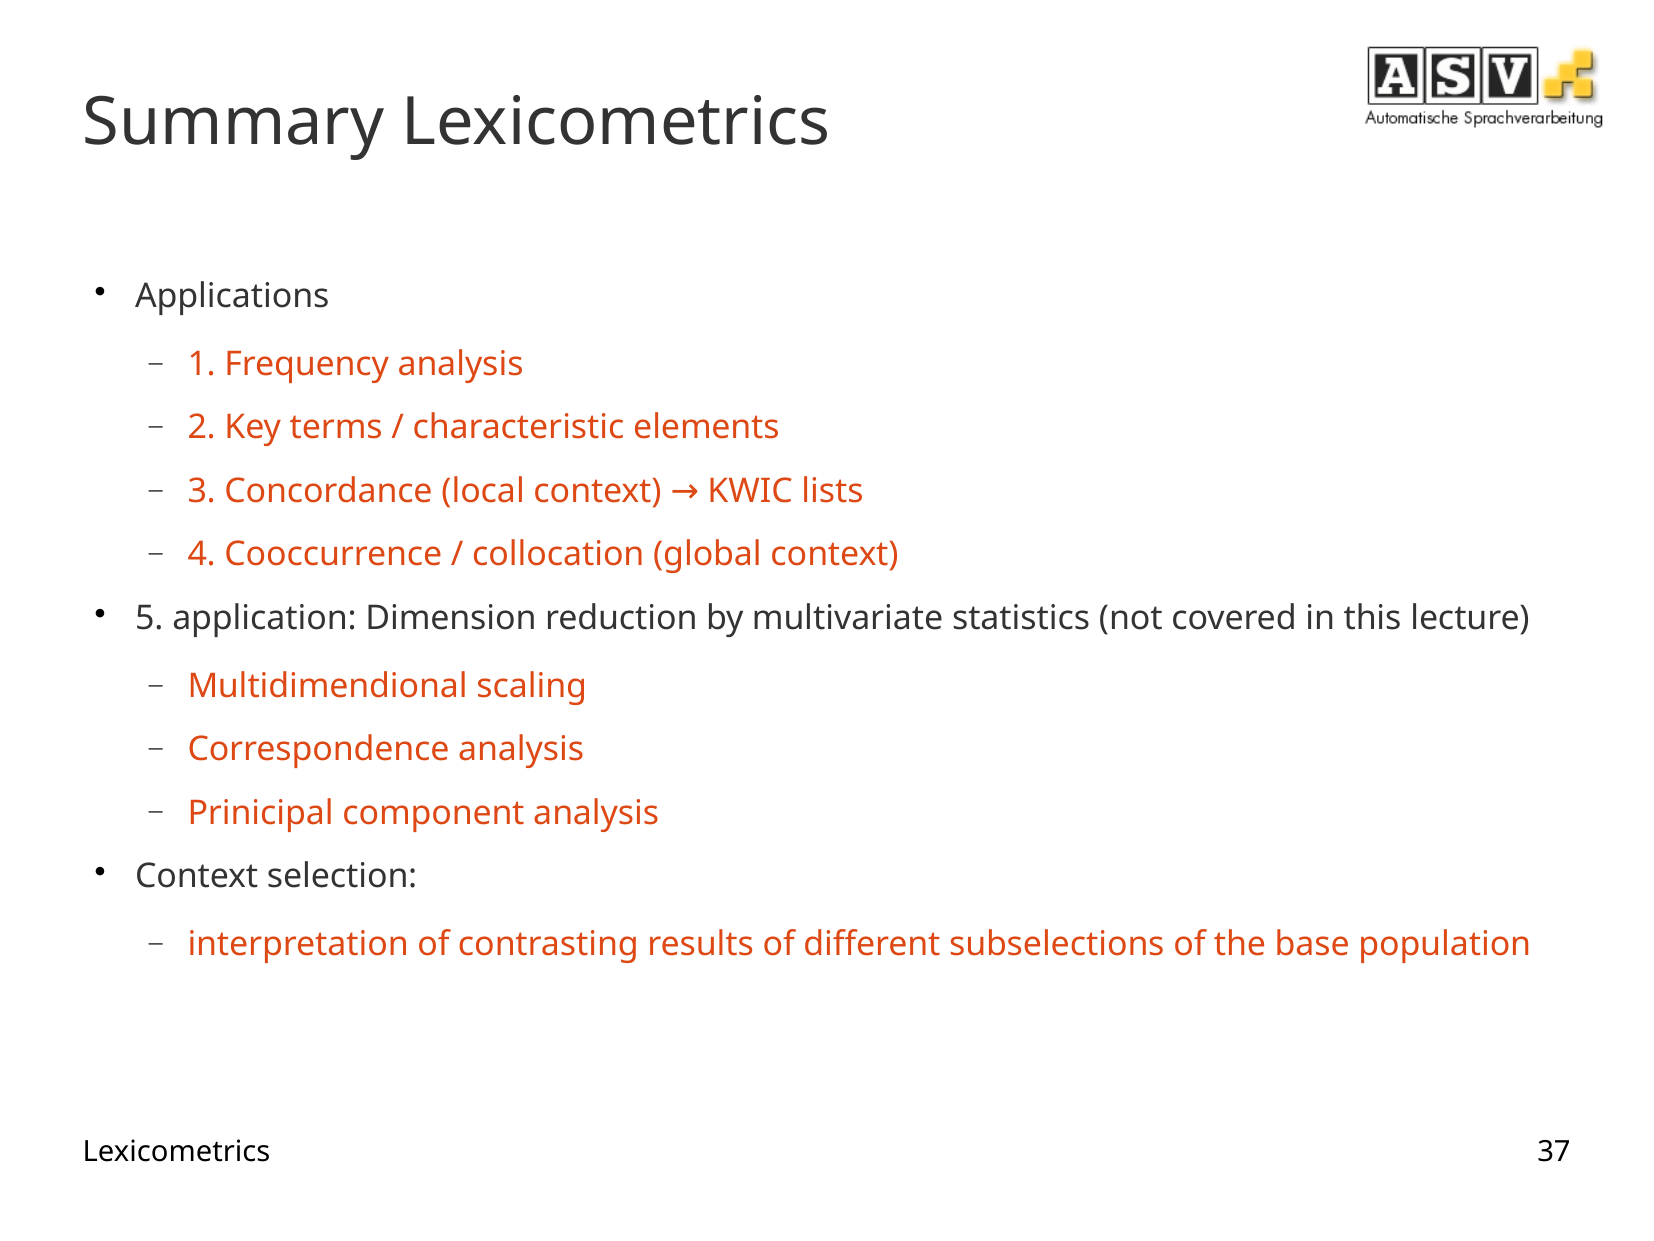

# Summary Lexicometrics
Applications
1. Frequency analysis
2. Key terms / characteristic elements
3. Concordance (local context) → KWIC lists
4. Cooccurrence / collocation (global context)
5. application: Dimension reduction by multivariate statistics (not covered in this lecture)
Multidimendional scaling
Correspondence analysis
Prinicipal component analysis
Context selection:
interpretation of contrasting results of different subselections of the base population
Lexicometrics
37